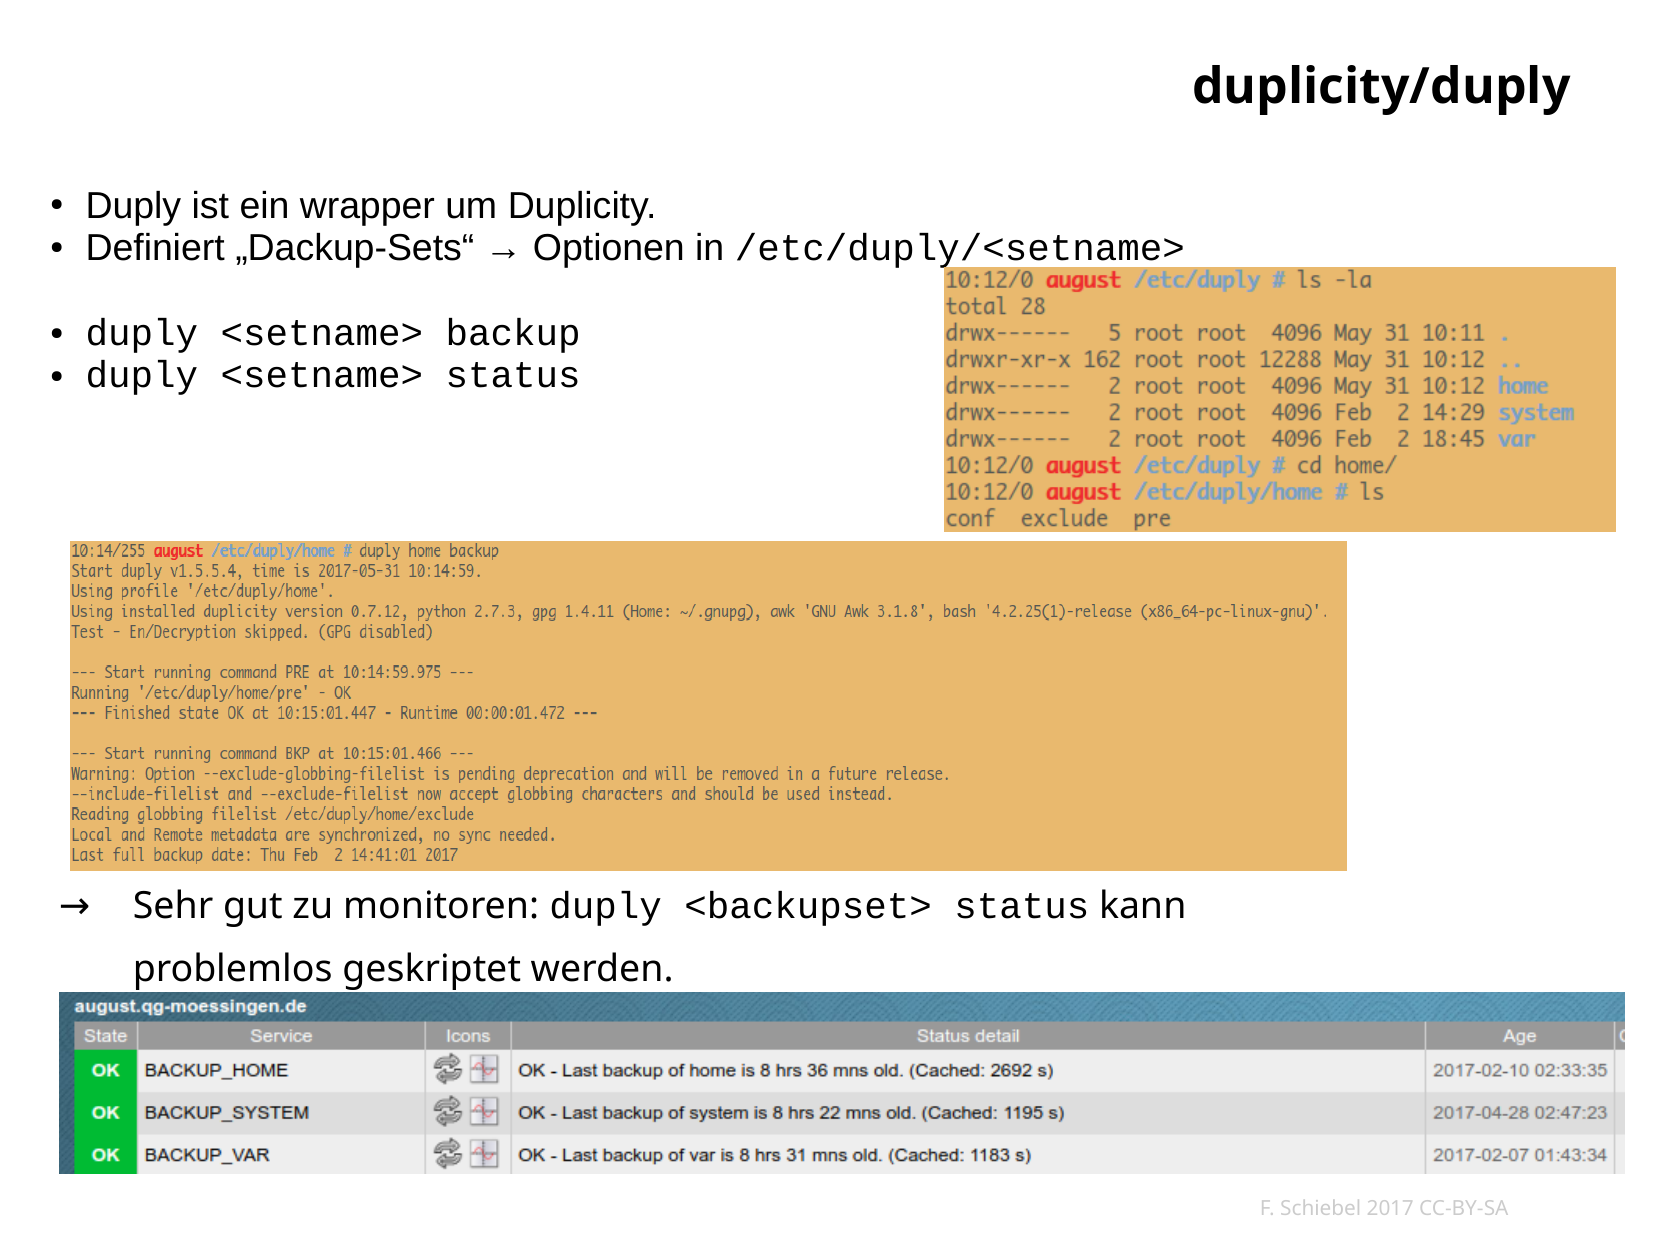

# duplicity/duply
Duply ist ein wrapper um Duplicity.
Definiert „Dackup-Sets“ → Optionen in /etc/duply/<setname>
duply <setname> backup
duply <setname> status
→ 	Sehr gut zu monitoren: duply <backupset> status kann
	problemlos geskriptet werden.